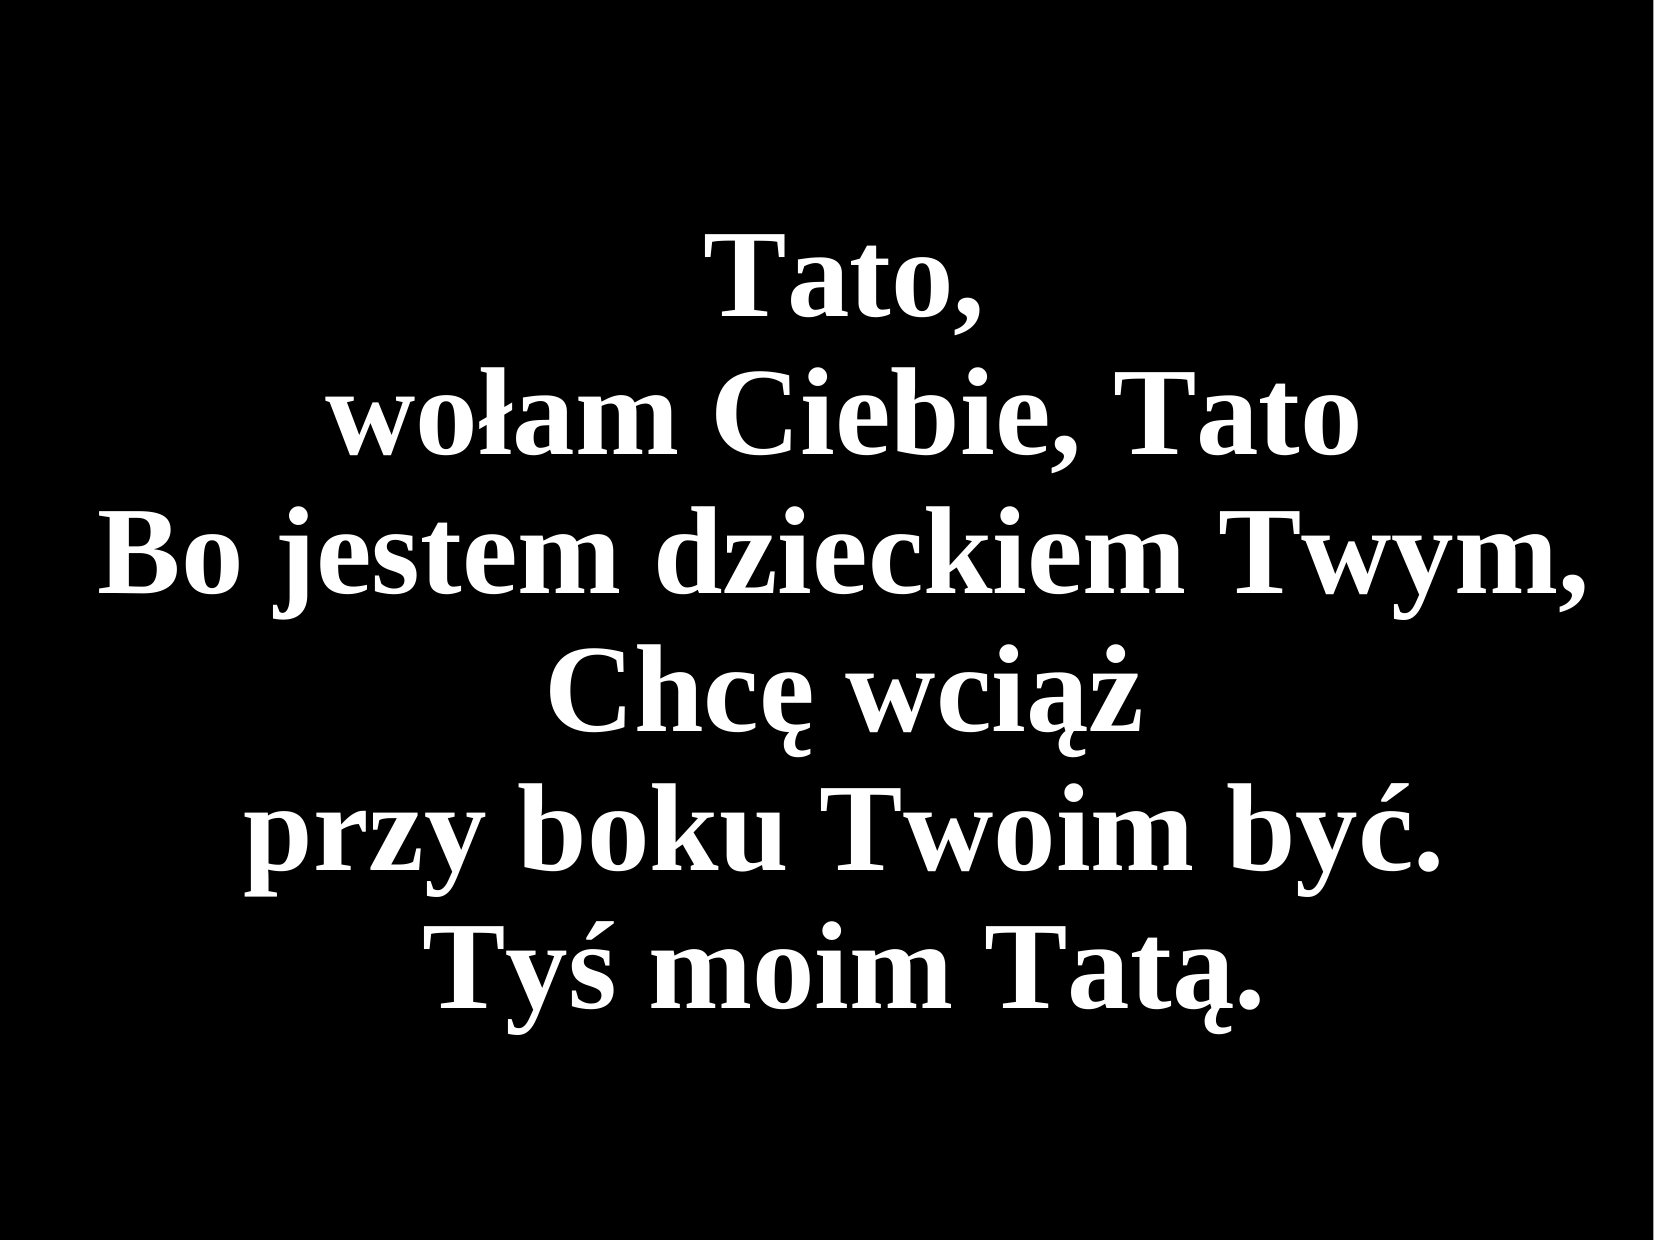

# Tato,
wołam Ciebie, Tato
Bo jestem dzieckiem Twym,
Chcę wciąż
przy boku Twoim być.
Tyś moim Tatą.